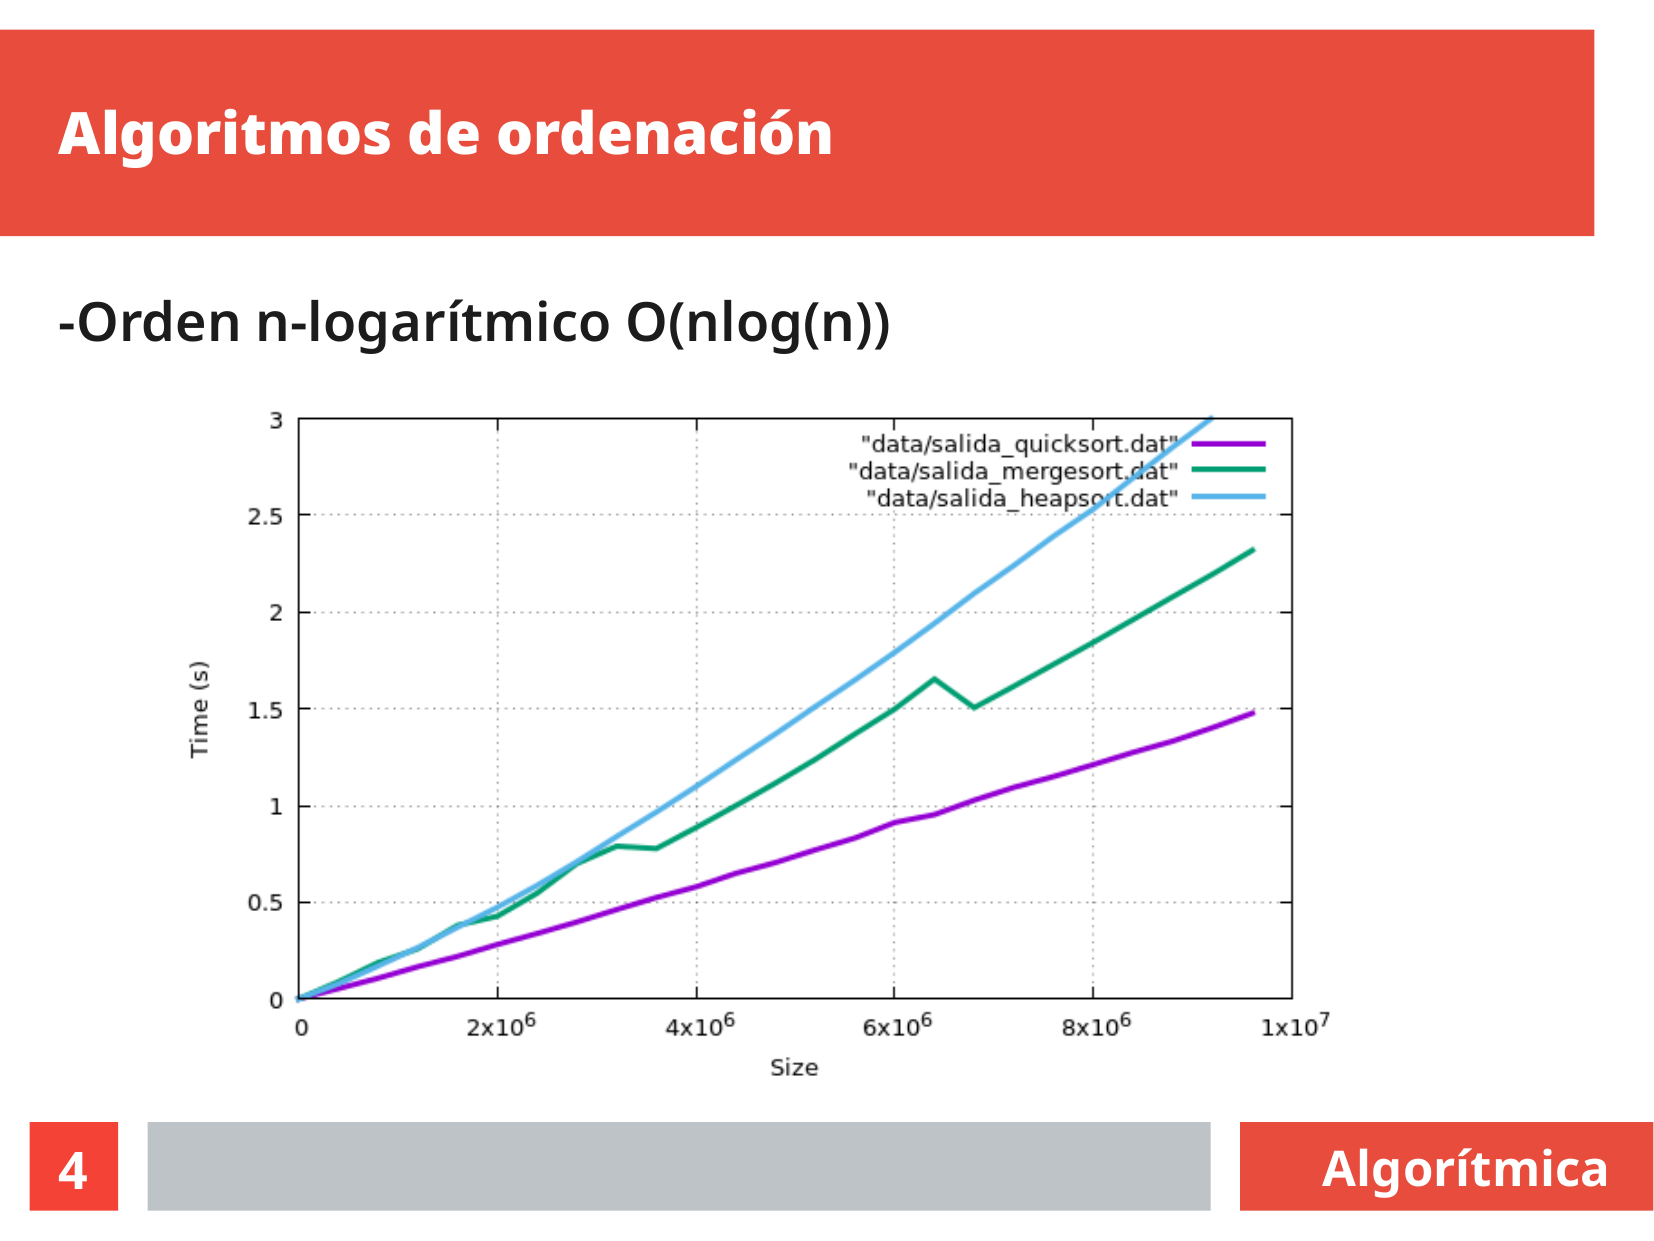

# Algoritmos de ordenación
-Orden n-logarítmico O(nlog(n))
4
Algorítmica